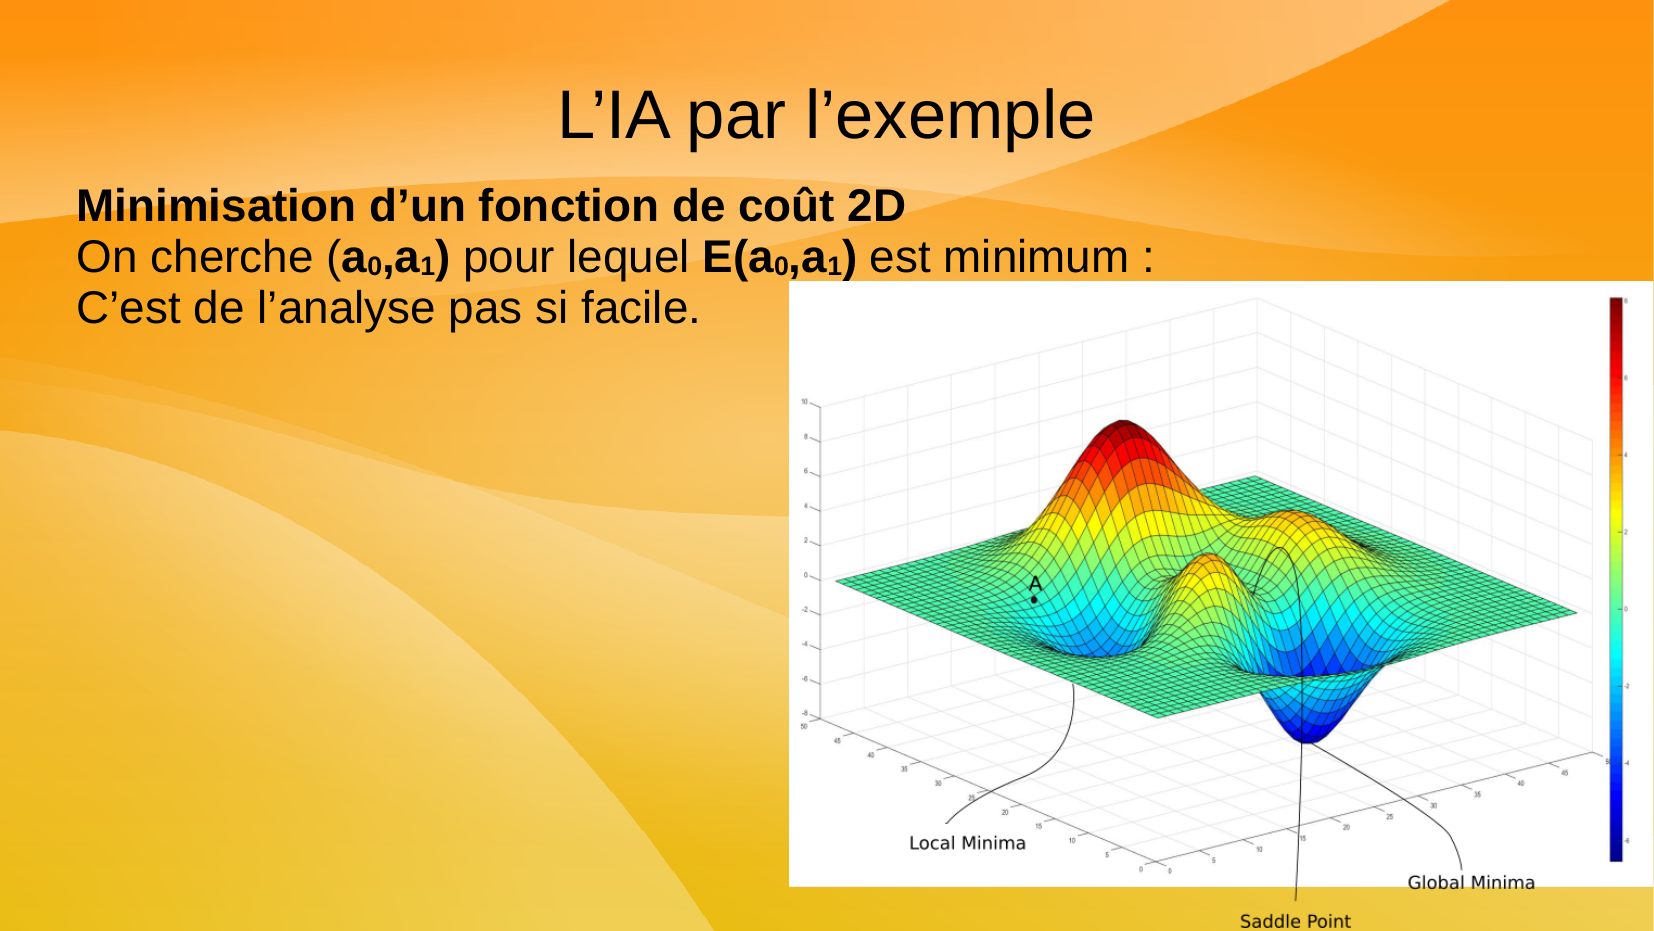

# L’IA par l’exemple
Minimisation d’un fonction de coût 2D
On cherche (a0,a1) pour lequel E(a0,a1) est minimum :
C’est de l’analyse pas si facile.